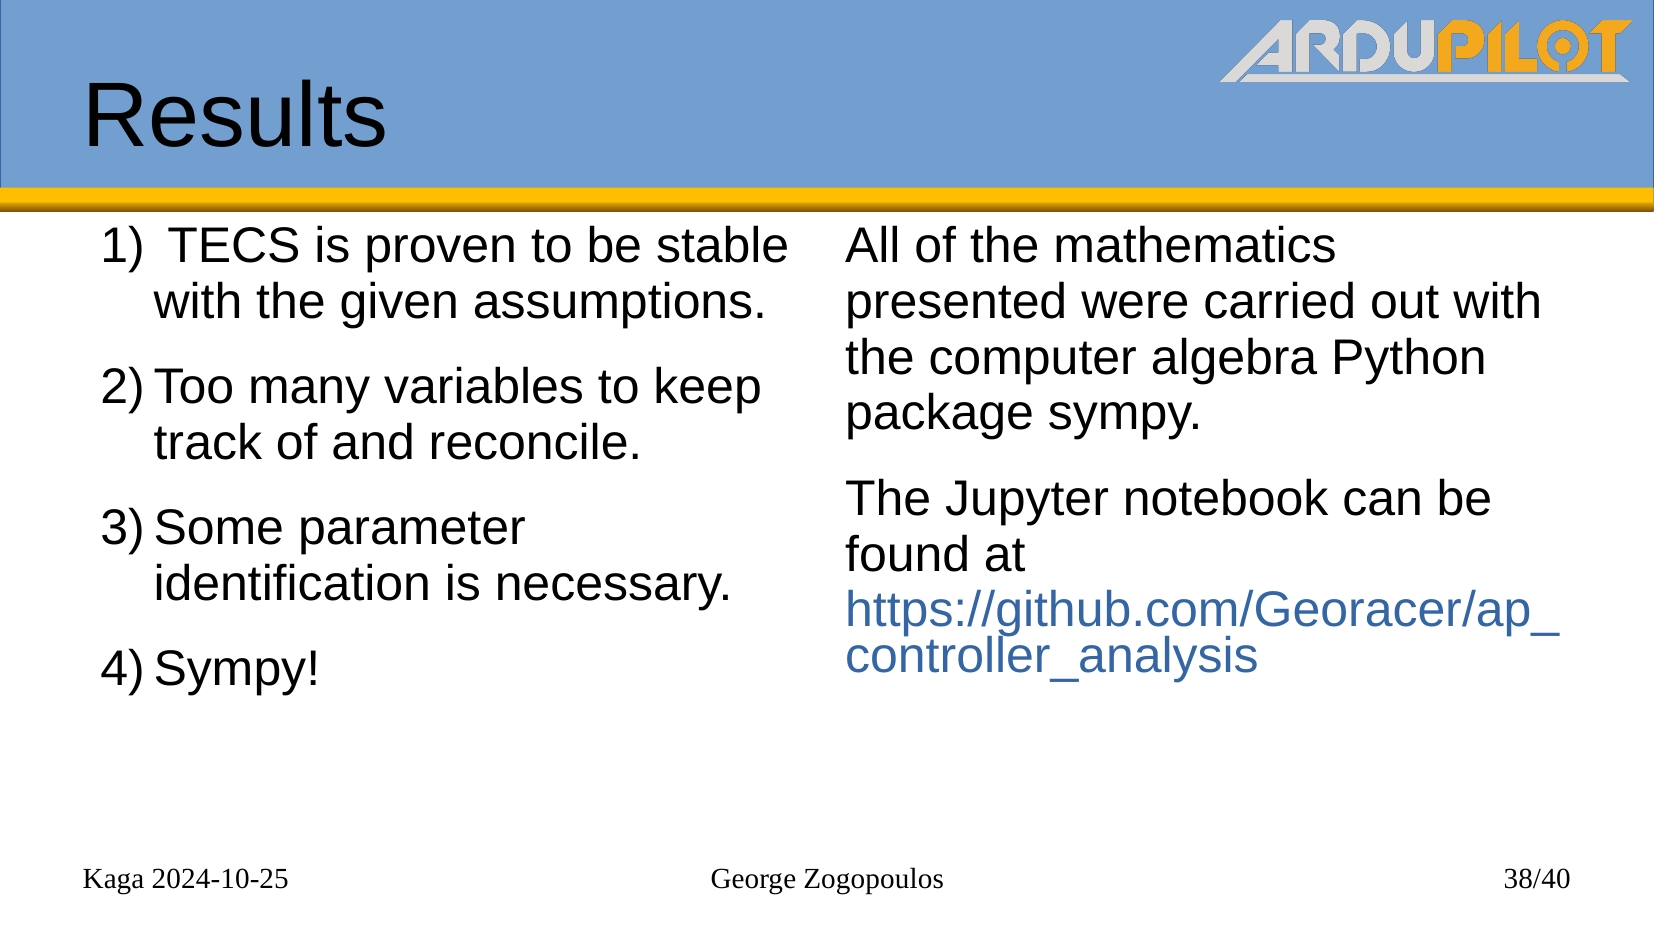

# Results
 TECS is proven to be stable with the given assumptions.
Too many variables to keep track of and reconcile.
Some parameter identification is necessary.
Sympy!
All of the mathematics presented were carried out with the computer algebra Python package sympy.
The Jupyter notebook can be found at https://github.com/Georacer/ap_controller_analysis
Kaga 2024-10-25
George Zogopoulos
38